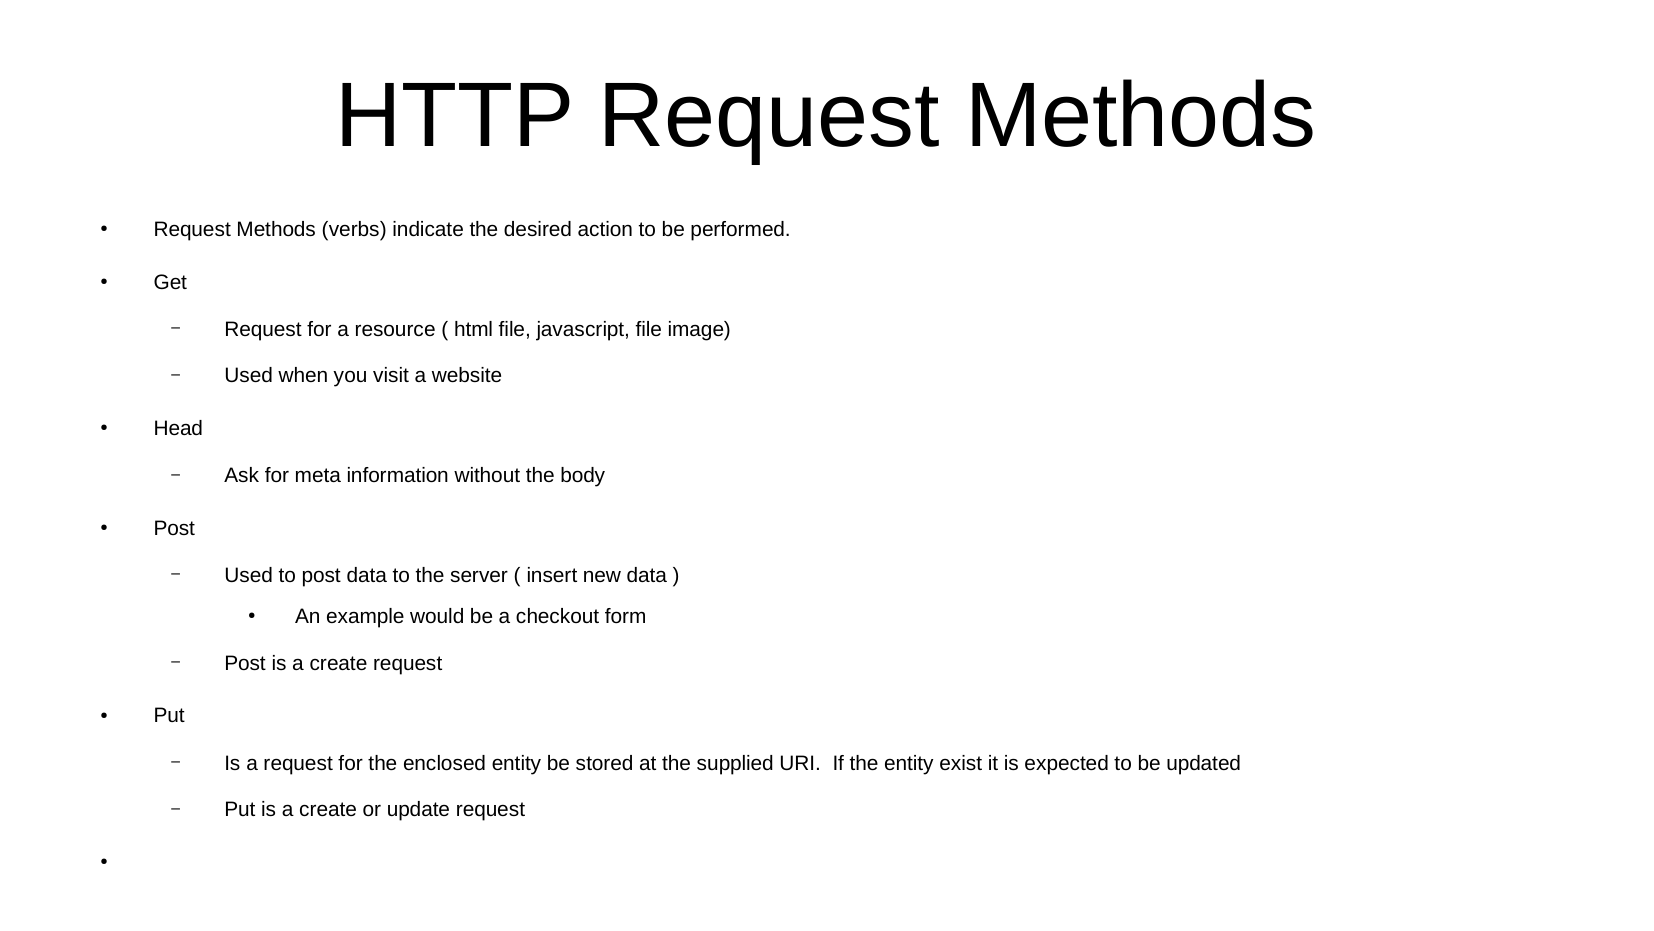

# HTTP Request Methods
Request Methods (verbs) indicate the desired action to be performed.
Get
Request for a resource ( html file, javascript, file image)
Used when you visit a website
Head
Ask for meta information without the body
Post
Used to post data to the server ( insert new data )
An example would be a checkout form
Post is a create request
Put
Is a request for the enclosed entity be stored at the supplied URI. If the entity exist it is expected to be updated
Put is a create or update request